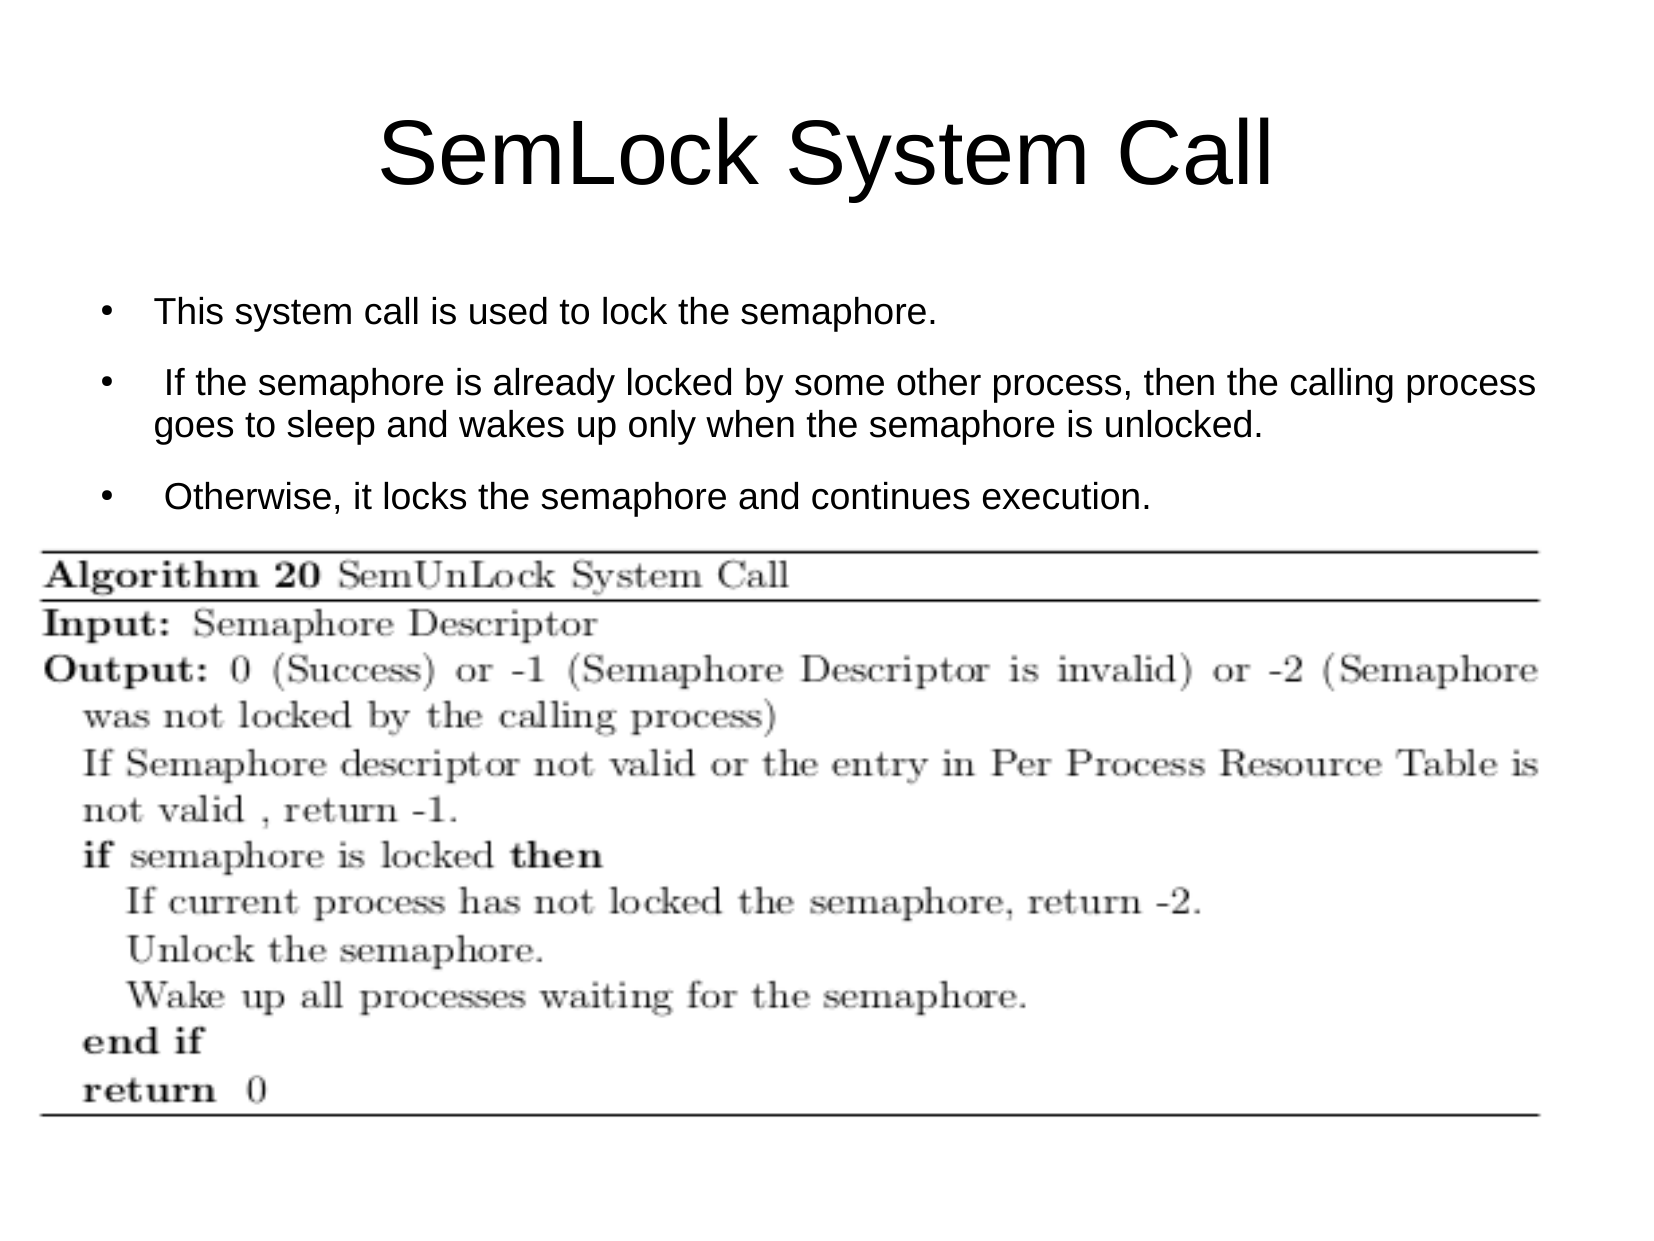

# SemLock System Call
This system call is used to lock the semaphore.
 If the semaphore is already locked by some other process, then the calling process goes to sleep and wakes up only when the semaphore is unlocked.
 Otherwise, it locks the semaphore and continues execution.